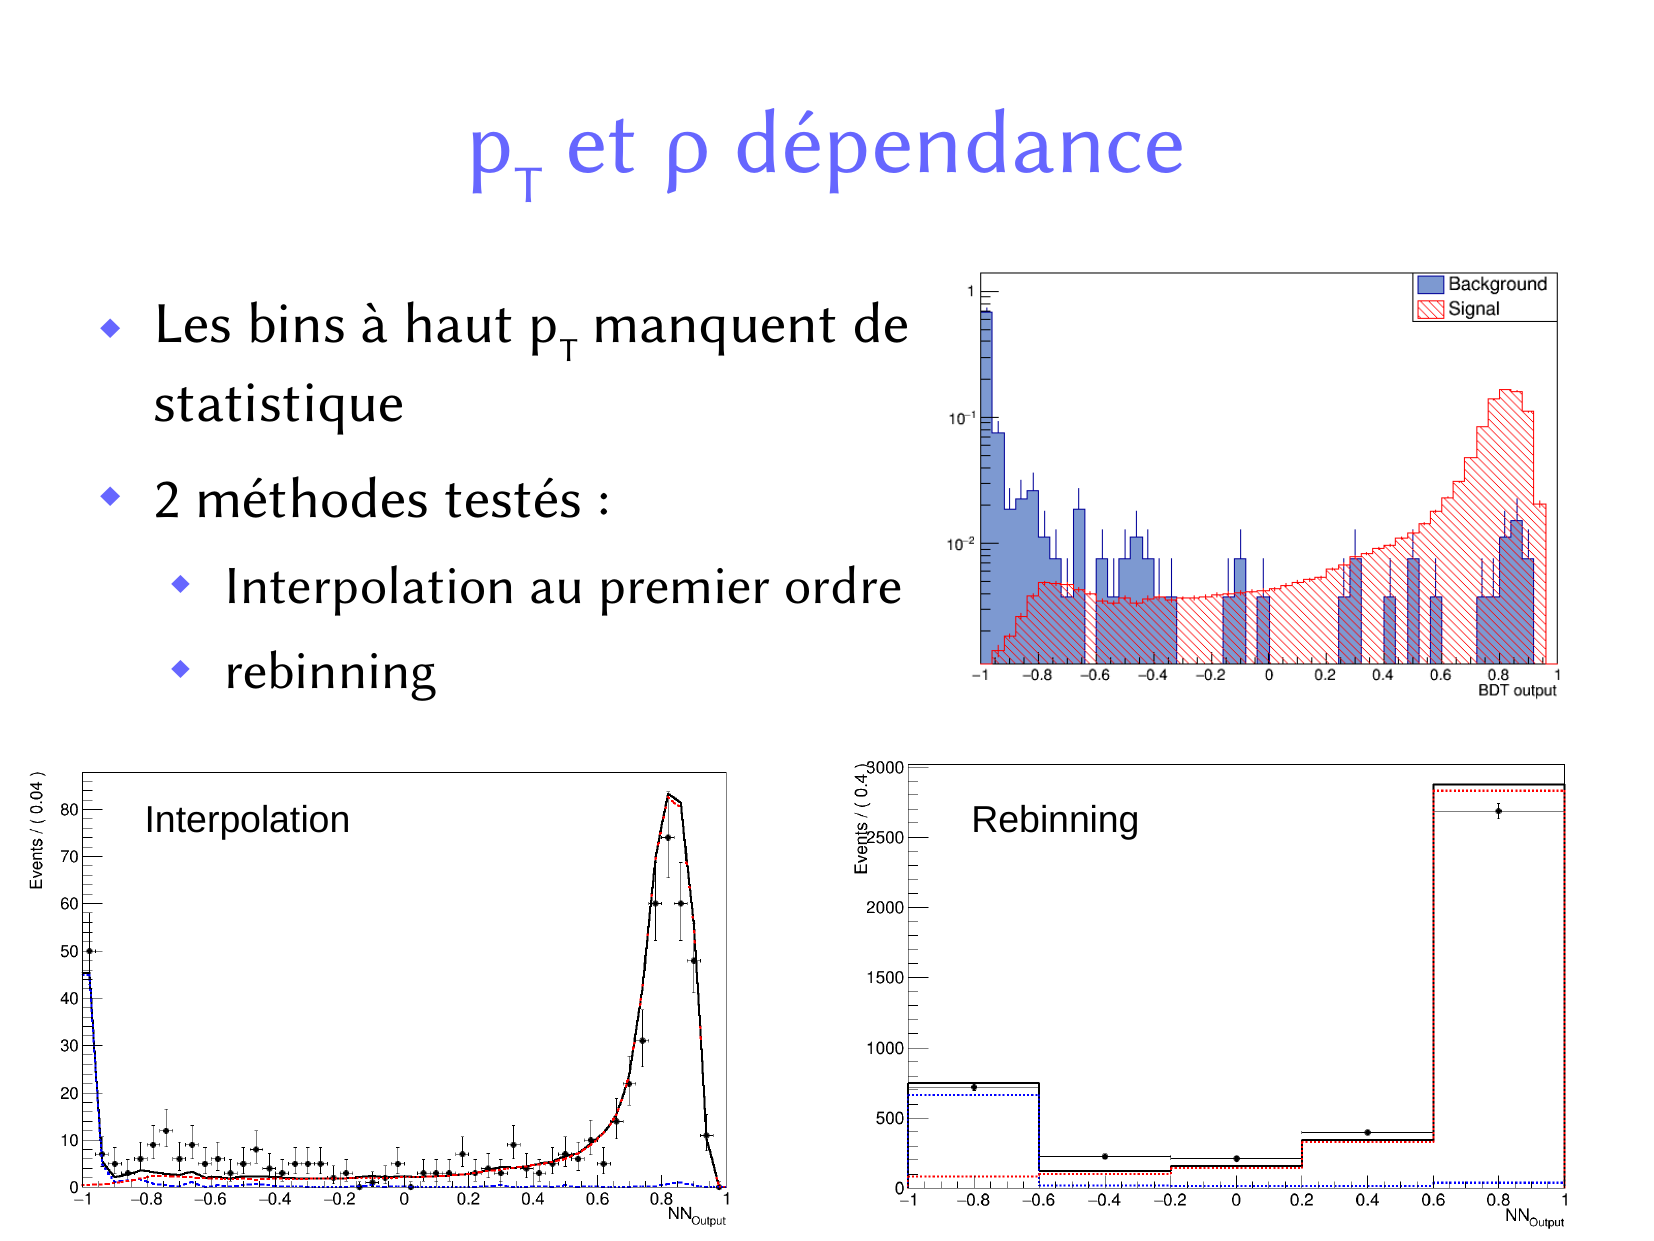

pT et ρ dépendance
# Les bins à haut pT manquent de statistique
2 méthodes testés :
Interpolation au premier ordre
rebinning
Interpolation
Rebinning
25